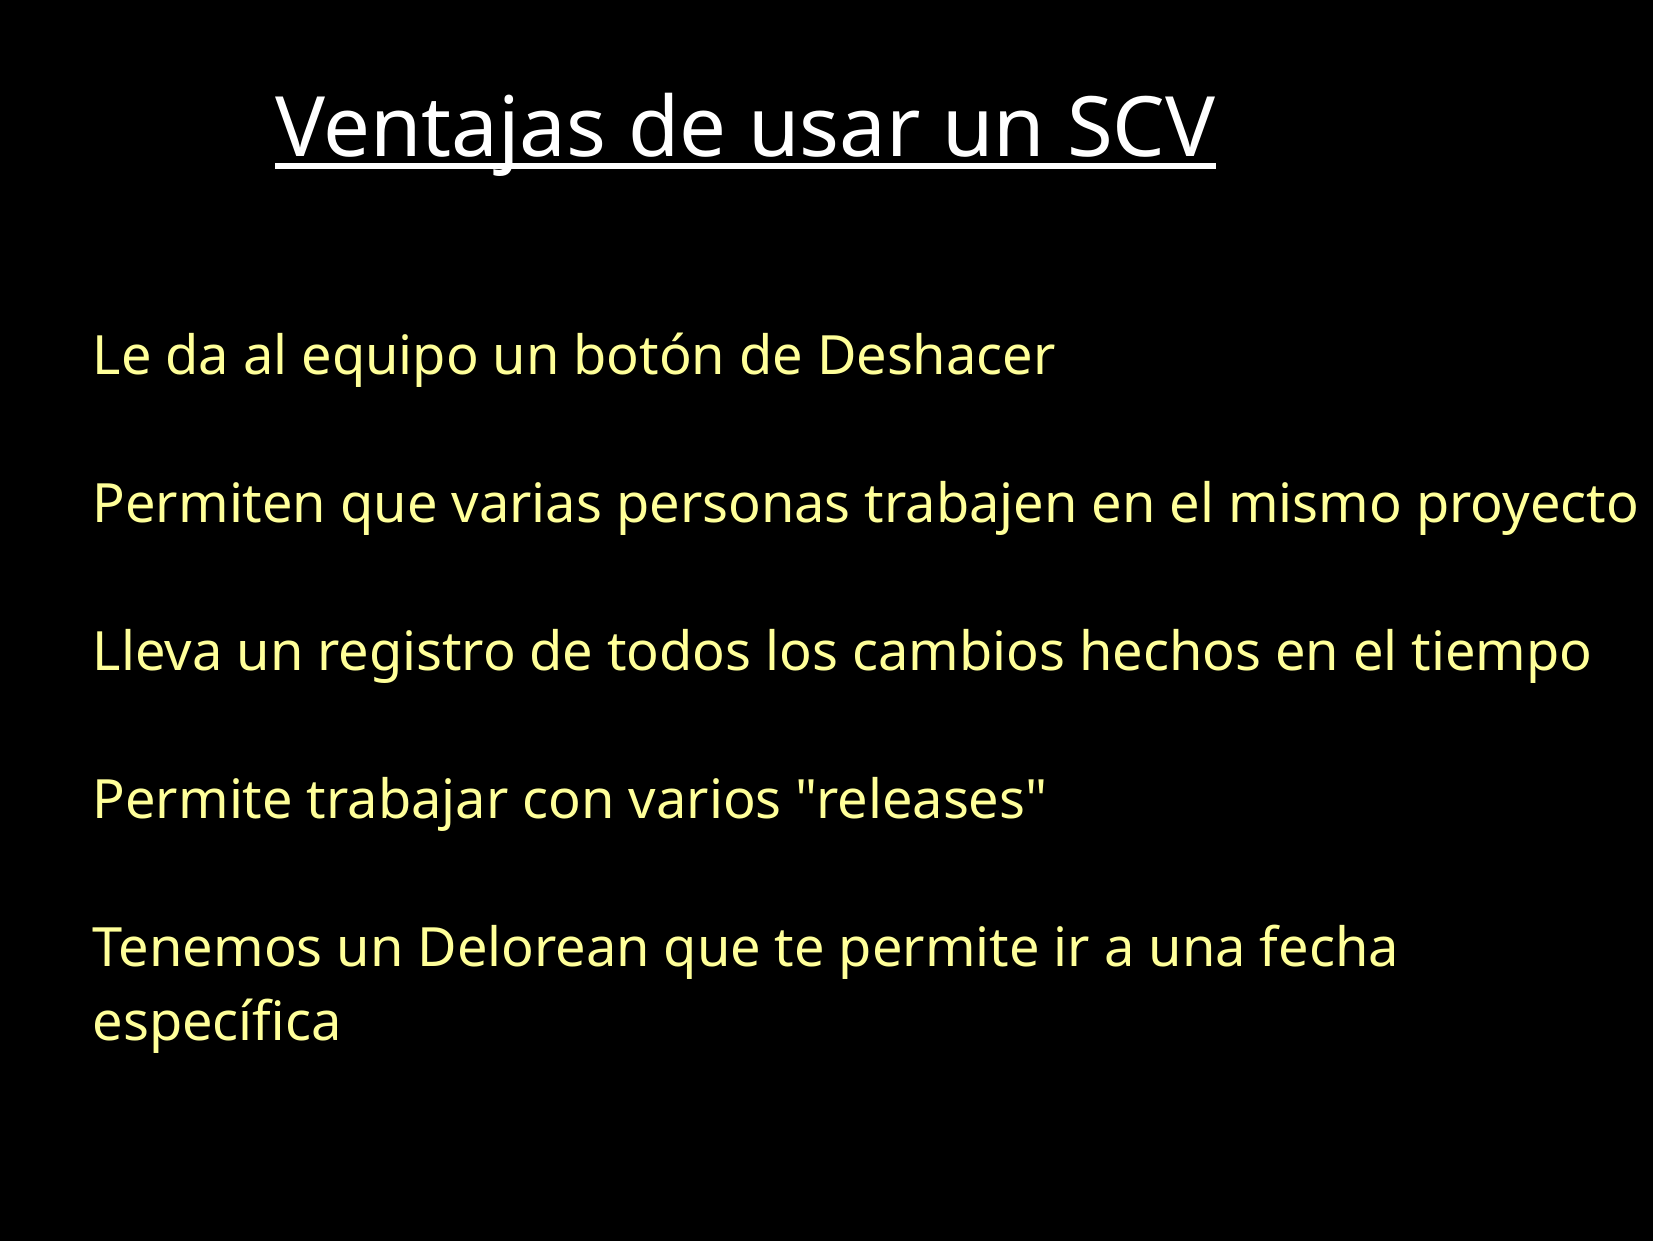

Ventajas de usar un SCV
Le da al equipo un botón de Deshacer
Permiten que varias personas trabajen en el mismo proyecto
Lleva un registro de todos los cambios hechos en el tiempo
Permite trabajar con varios "releases"
Tenemos un Delorean que te permite ir a una fecha específica